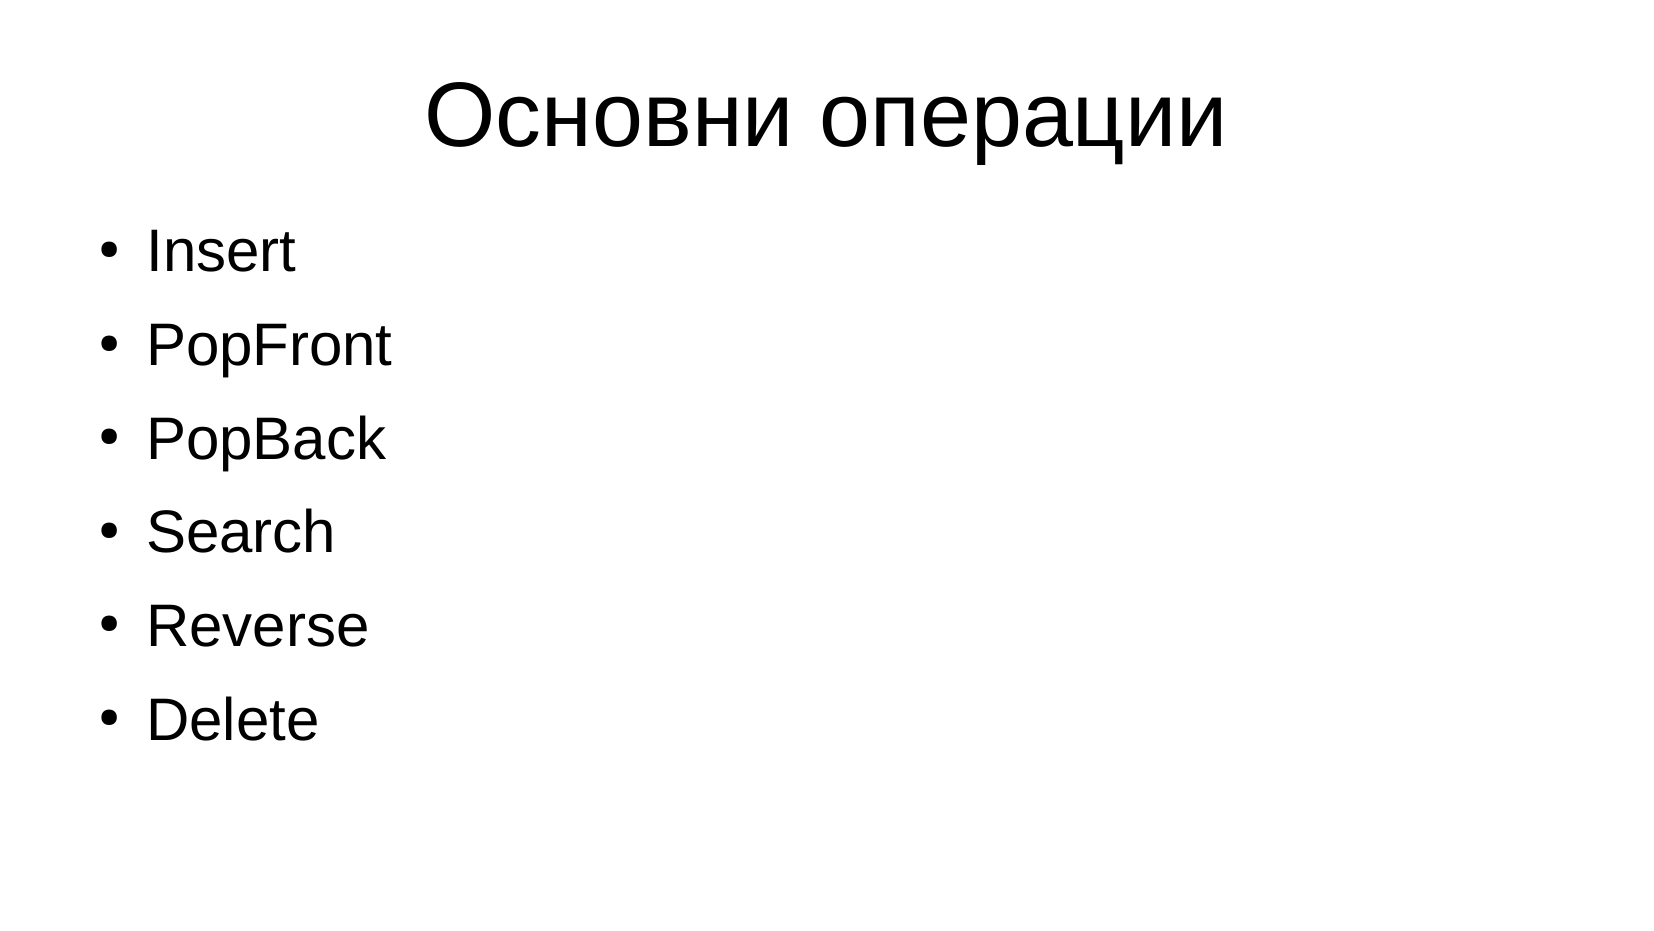

# Основни операции
Insert
PopFront
PopBack
Search
Reverse
Delete